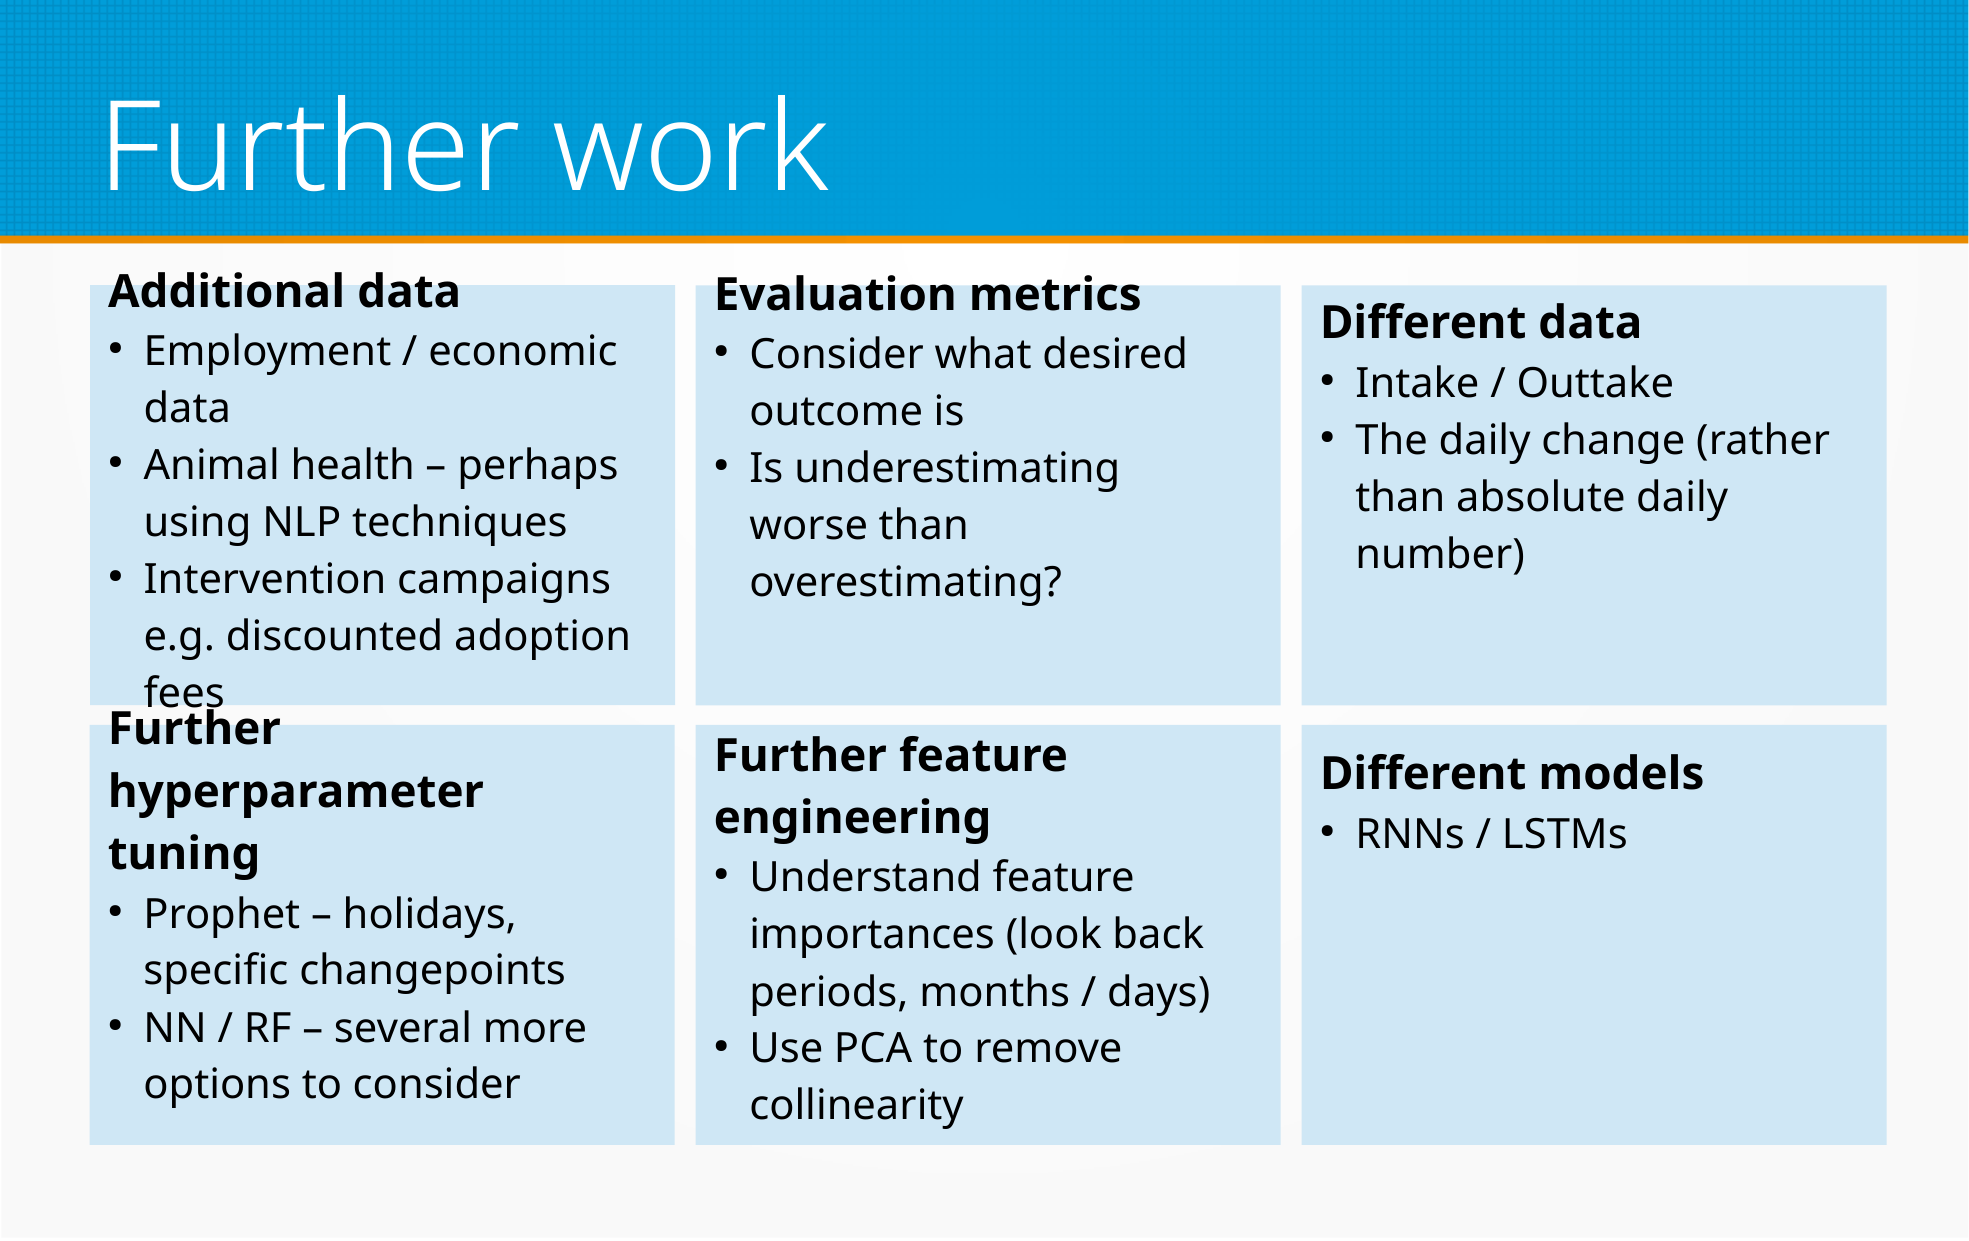

# Further work
Additional data
Employment / economic data
Animal health – perhaps using NLP techniques
Intervention campaigns e.g. discounted adoption fees
Evaluation metrics
Consider what desired outcome is
Is underestimating worse than overestimating?
Different data
Intake / Outtake
The daily change (rather than absolute daily number)
Different models
RNNs / LSTMs
Further hyperparameter tuning
Prophet – holidays, specific changepoints
NN / RF – several more options to consider
Further feature engineering
Understand feature importances (look back periods, months / days)
Use PCA to remove collinearity